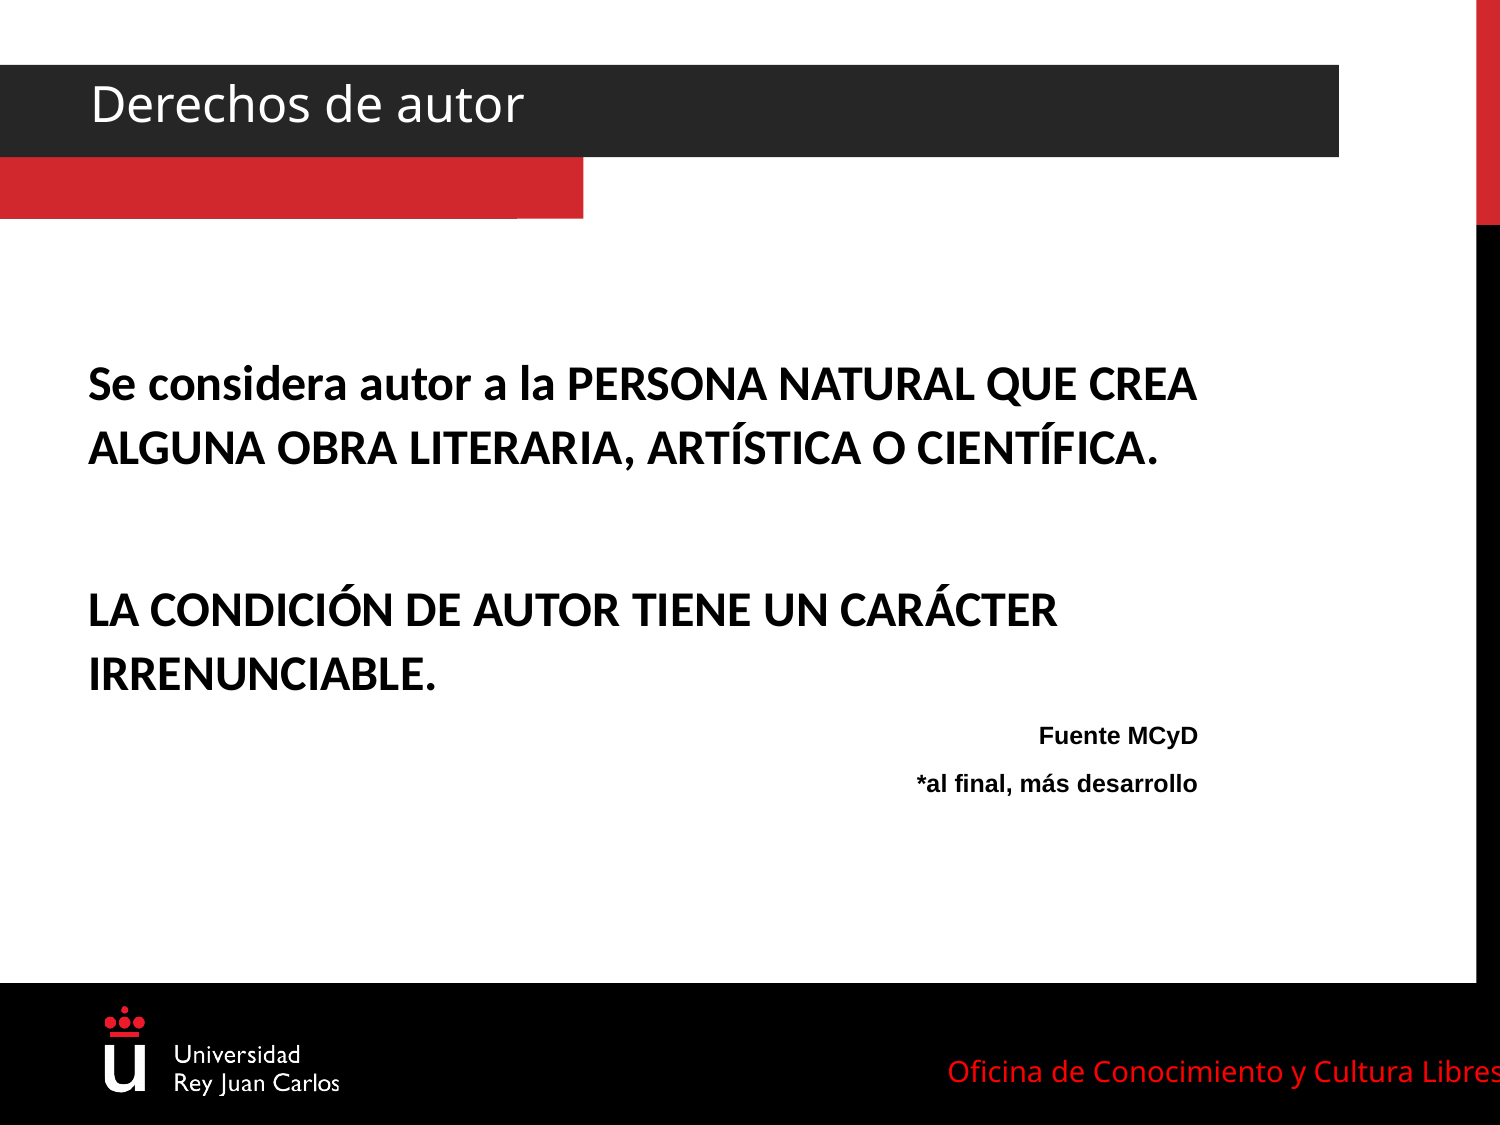

Derechos de autor
# 1. CAMPUS DE MÓSTOLES
	Subtítulo 1
Se considera autor a la PERSONA NATURAL QUE CREA ALGUNA OBRA LITERARIA, ARTÍSTICA O CIENTÍFICA.
LA CONDICIÓN DE AUTOR TIENE UN CARÁCTER IRRENUNCIABLE.
 Fuente MCyD
*al final, más desarrollo
Oficina de Conocimiento y Cultura Libres